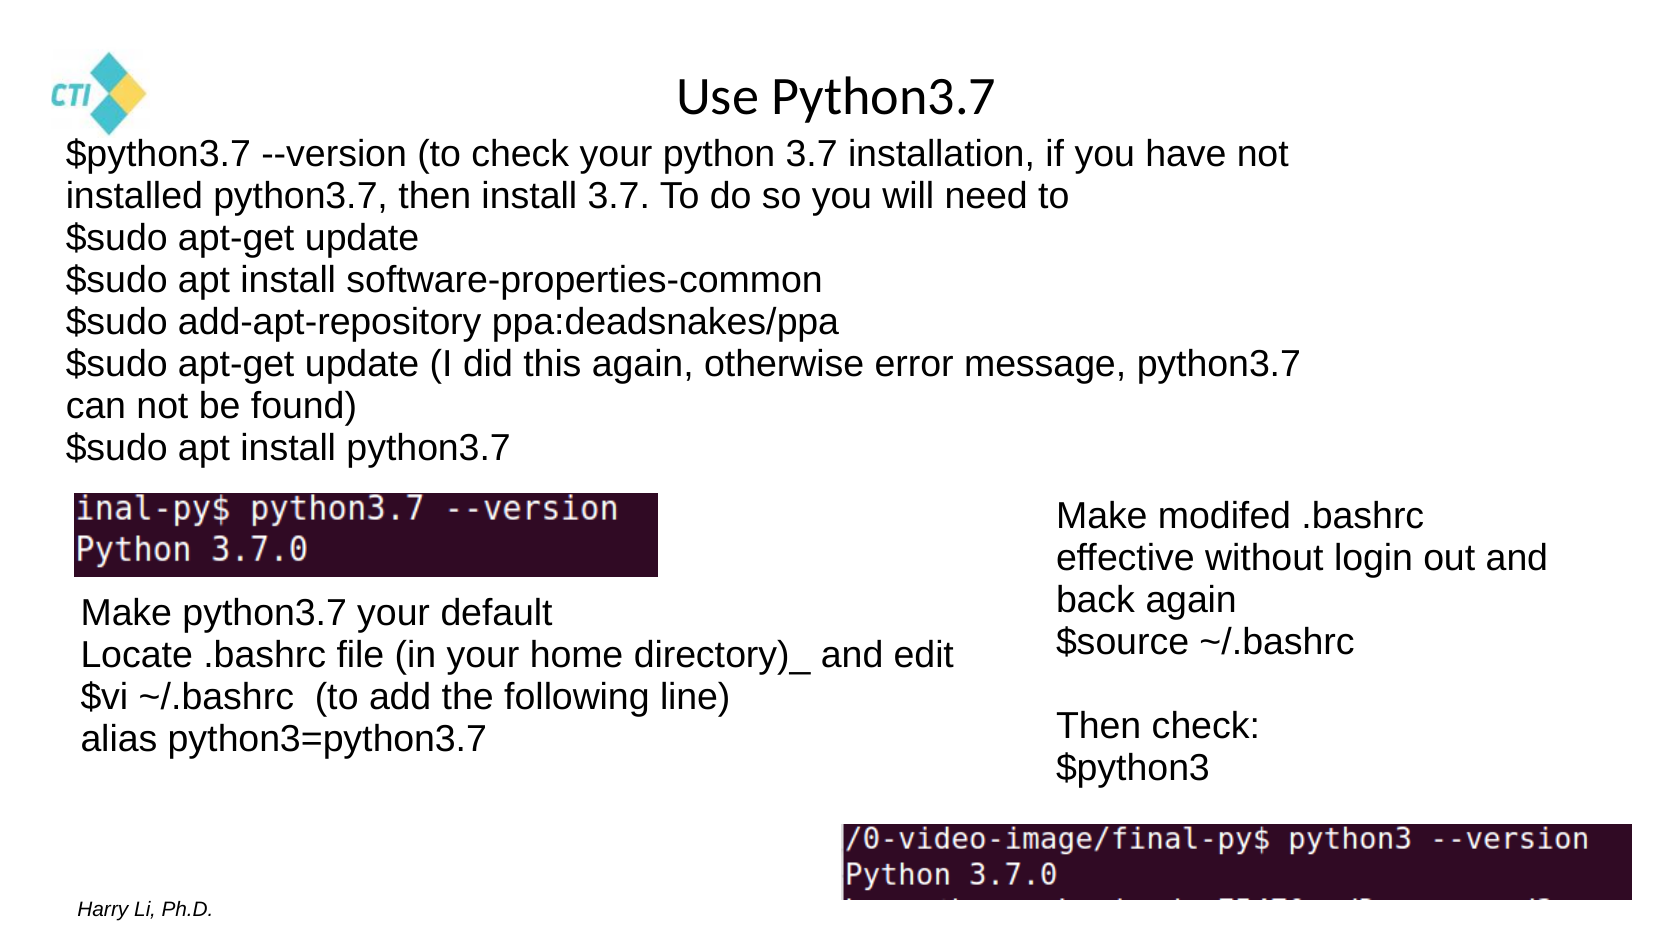

Use Python3.7
$python3.7 --version (to check your python 3.7 installation, if you have not installed python3.7, then install 3.7. To do so you will need to
$sudo apt-get update
$sudo apt install software-properties-common
$sudo add-apt-repository ppa:deadsnakes/ppa
$sudo apt-get update (I did this again, otherwise error message, python3.7 can not be found)
$sudo apt install python3.7
Make modifed .bashrc effective without login out and back again
$source ~/.bashrc
Then check:
$python3
Make python3.7 your default
Locate .bashrc file (in your home directory)_ and edit
$vi ~/.bashrc (to add the following line)
alias python3=python3.7
Harry Li, Ph.D.